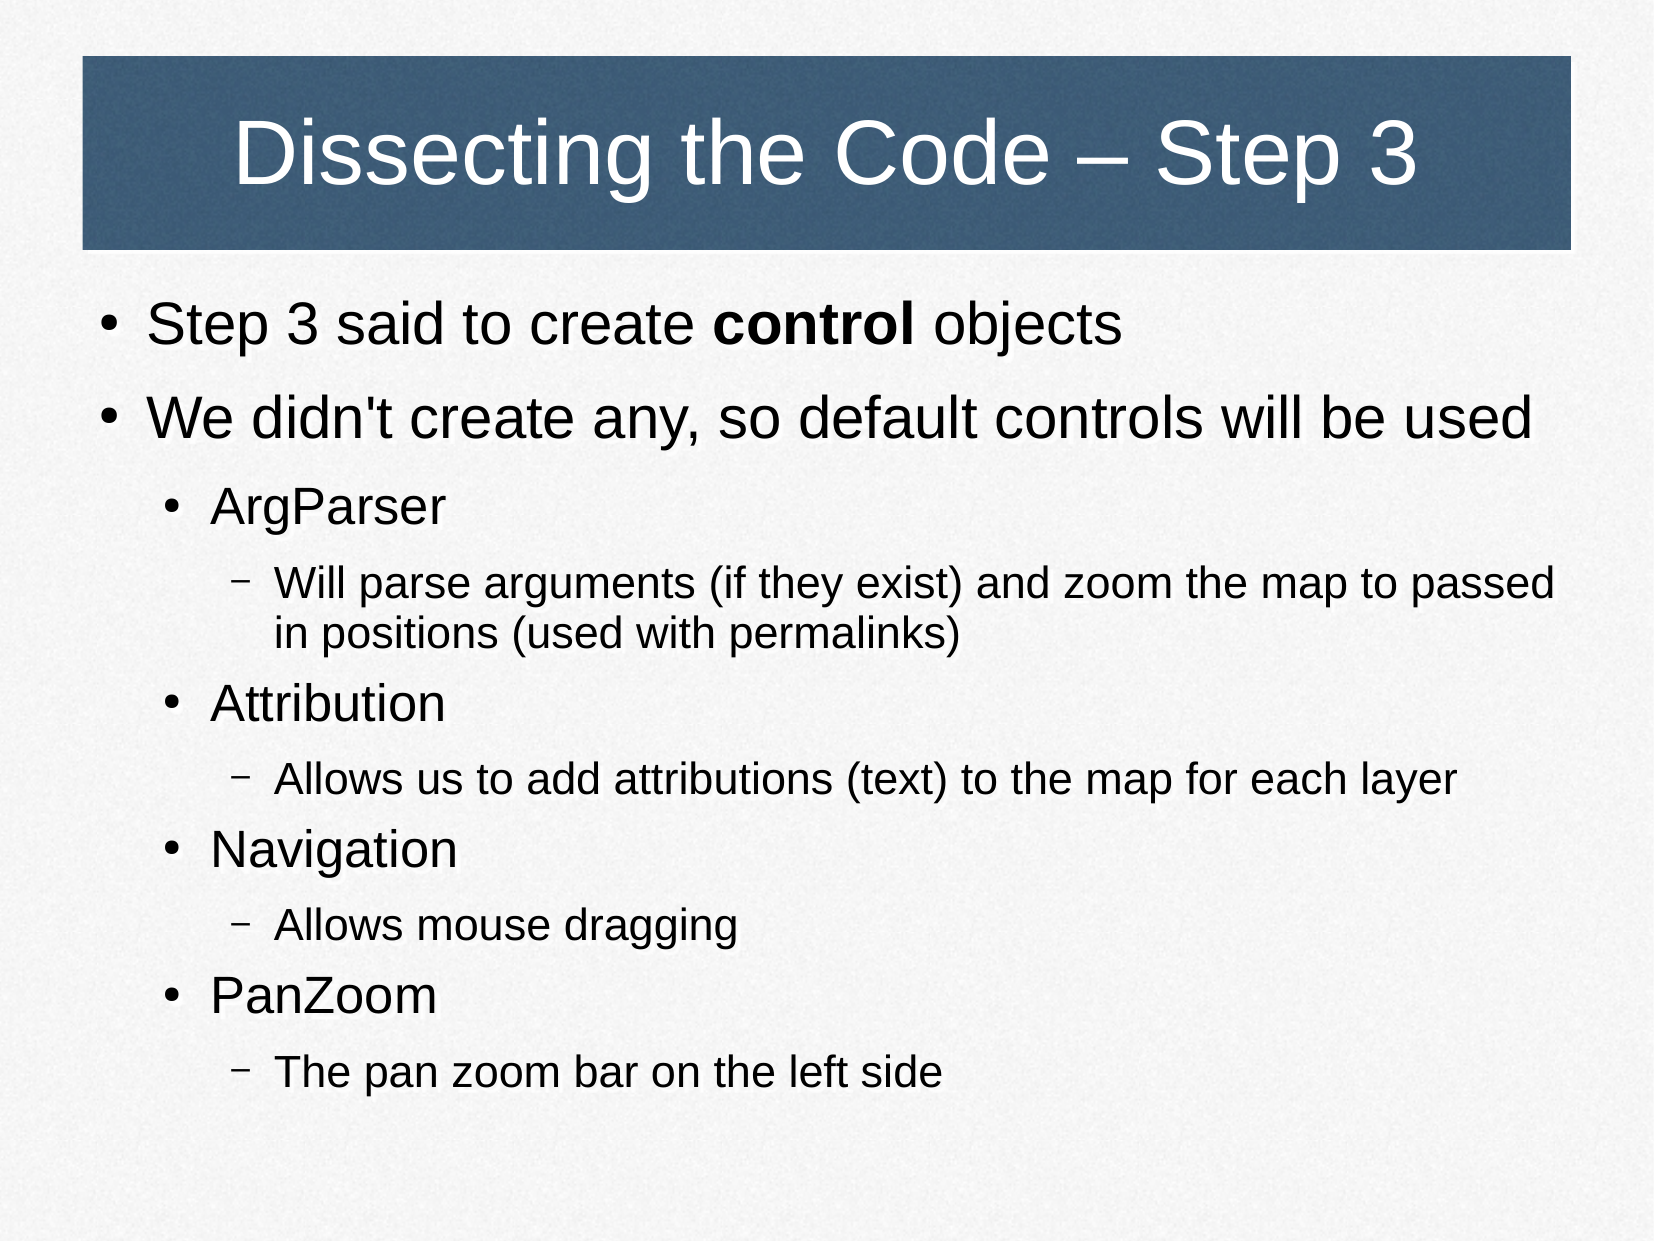

# Dissecting the Code – Step 3
Step 3 said to create control objects
We didn't create any, so default controls will be used
ArgParser
Will parse arguments (if they exist) and zoom the map to passed in positions (used with permalinks)
Attribution
Allows us to add attributions (text) to the map for each layer
Navigation
Allows mouse dragging
PanZoom
The pan zoom bar on the left side